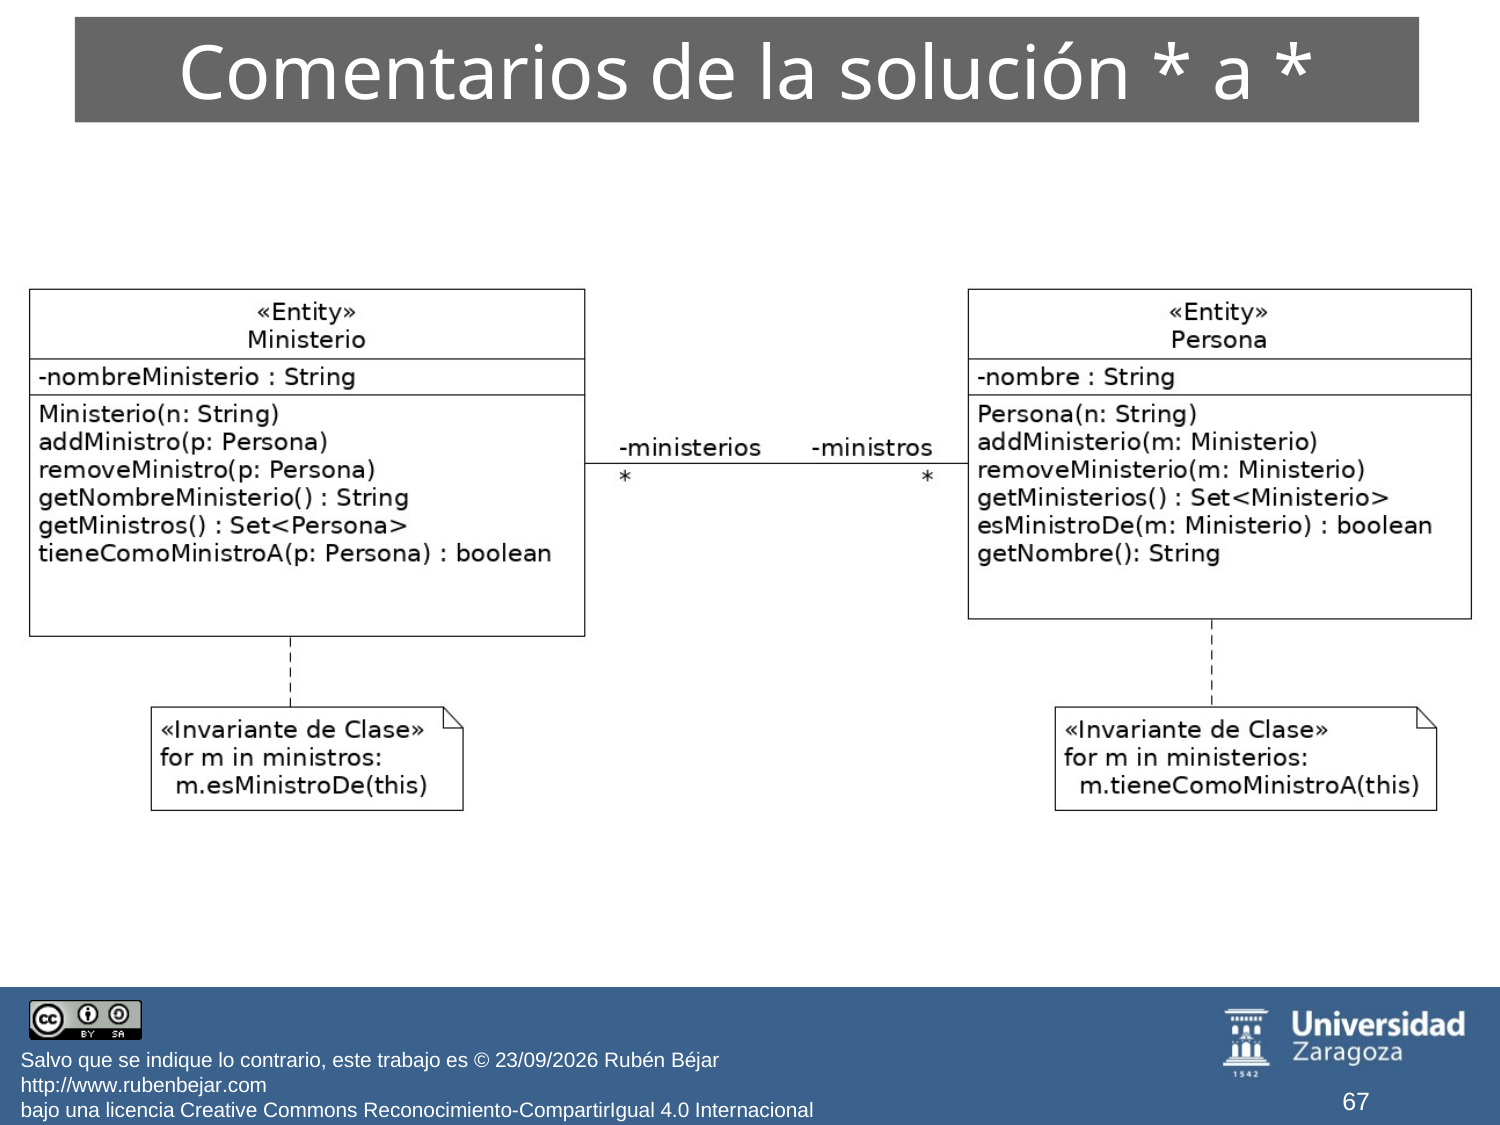

# Comentarios de la solución * a *